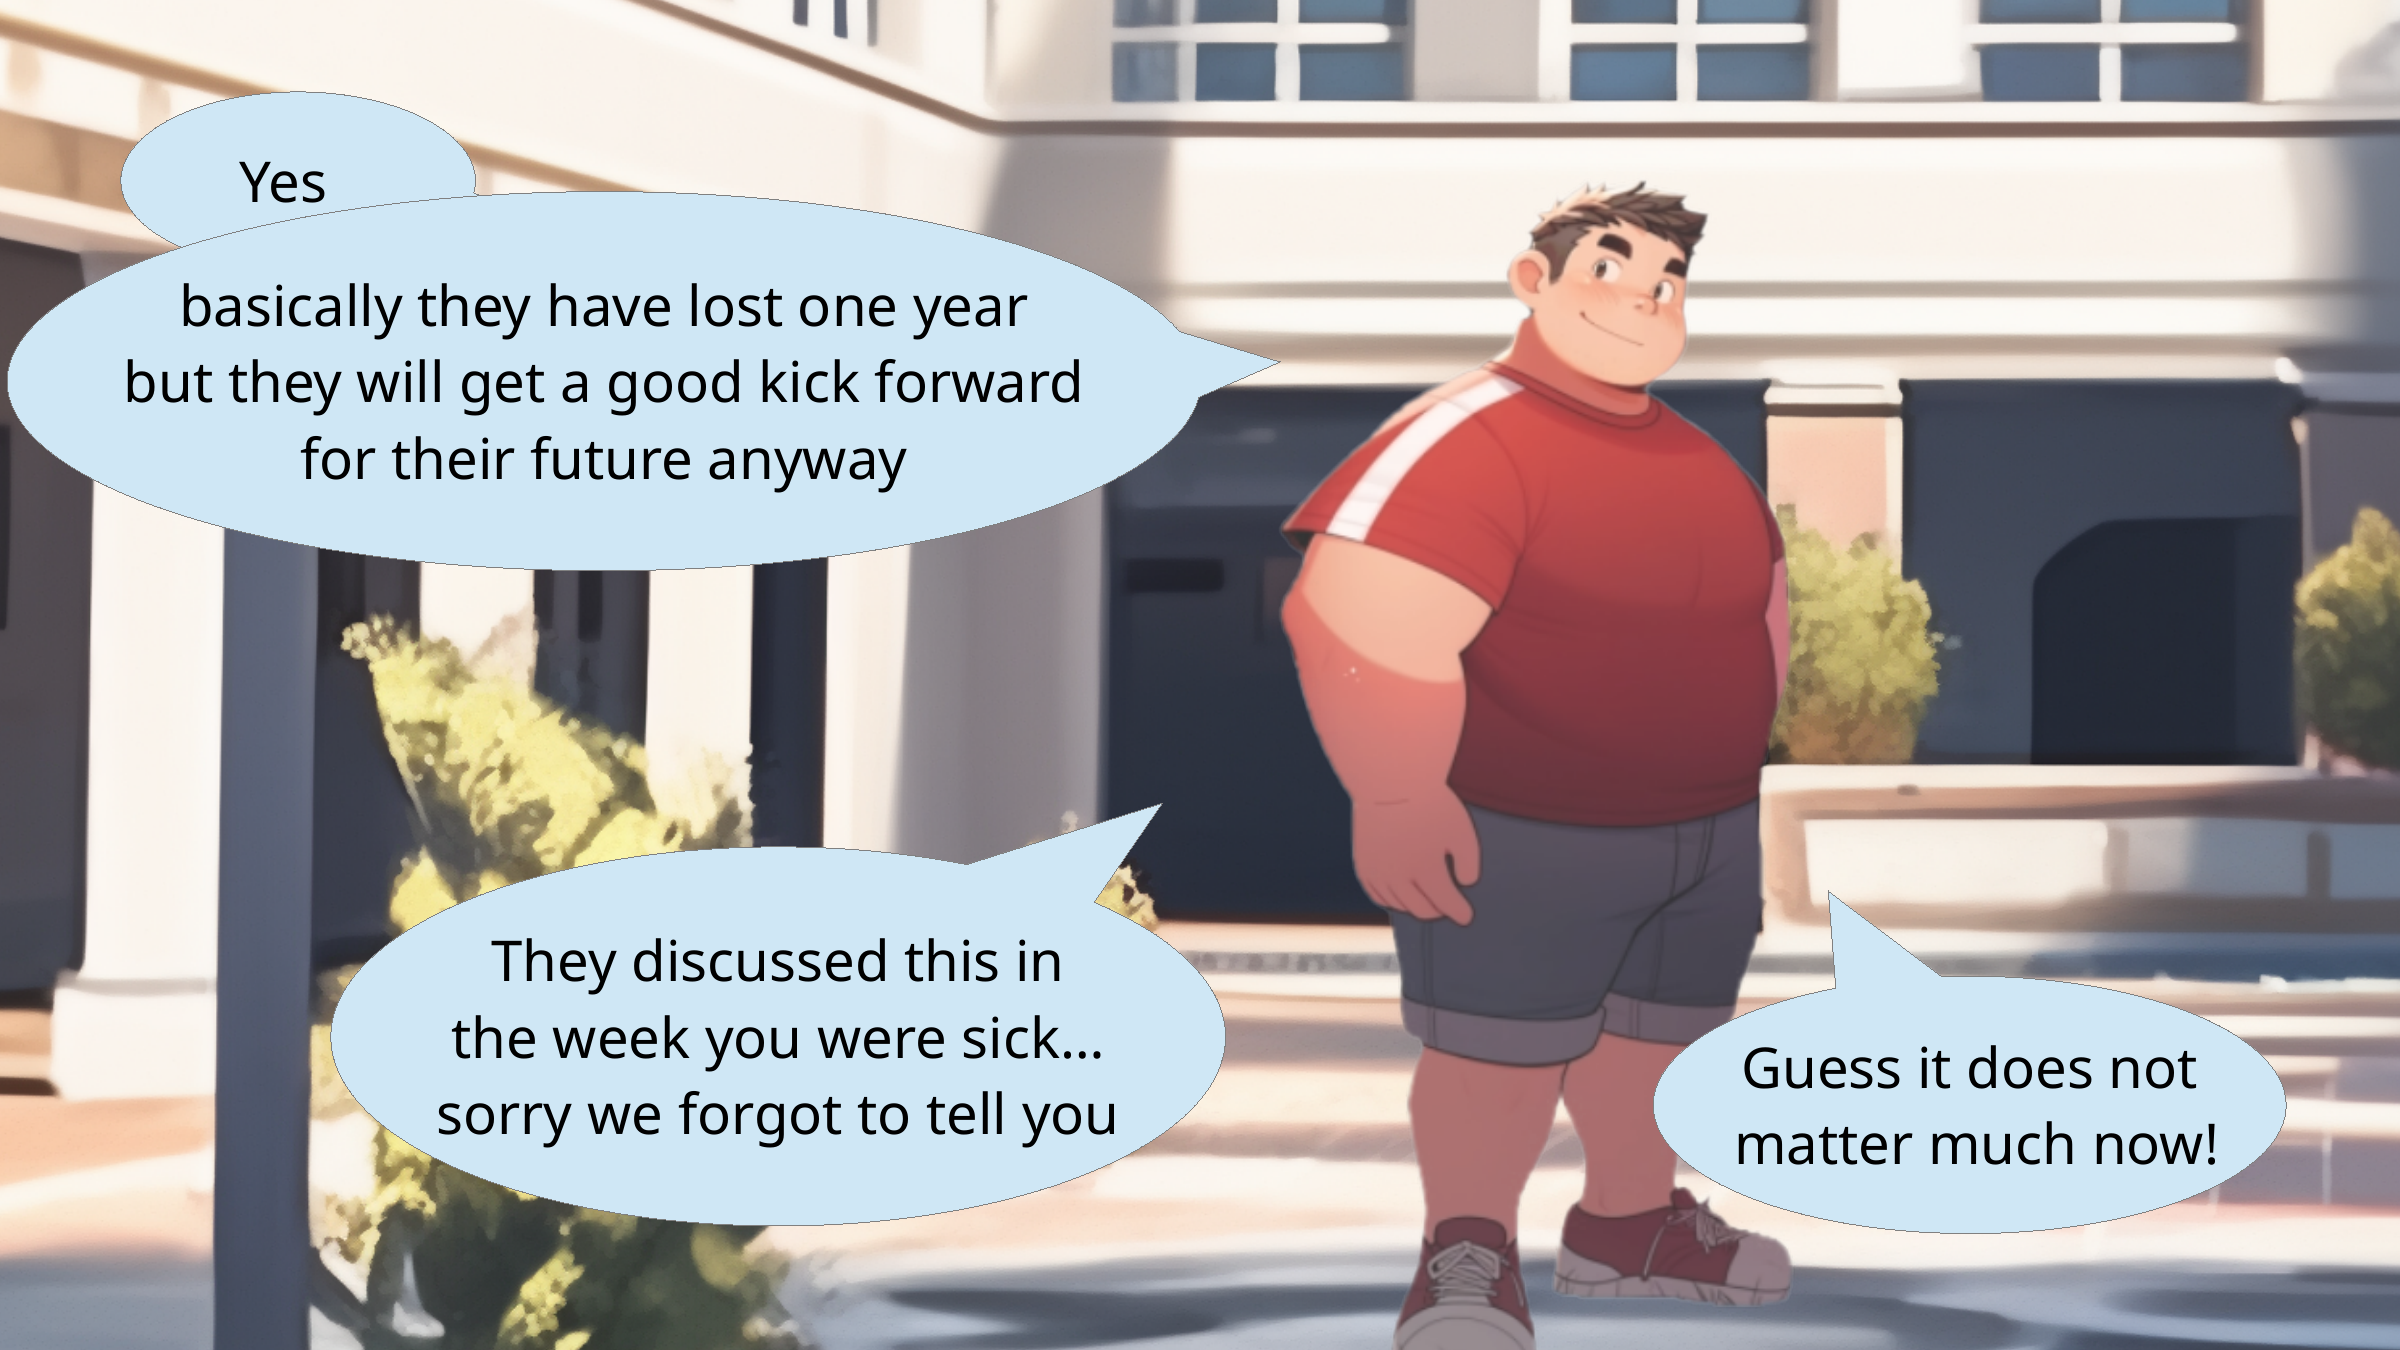

Yes
basically they have lost one year
but they will get a good kick forward
for their future anyway
They discussed this in
the week you were sick…
sorry we forgot to tell you
Guess it does not
 matter much now!